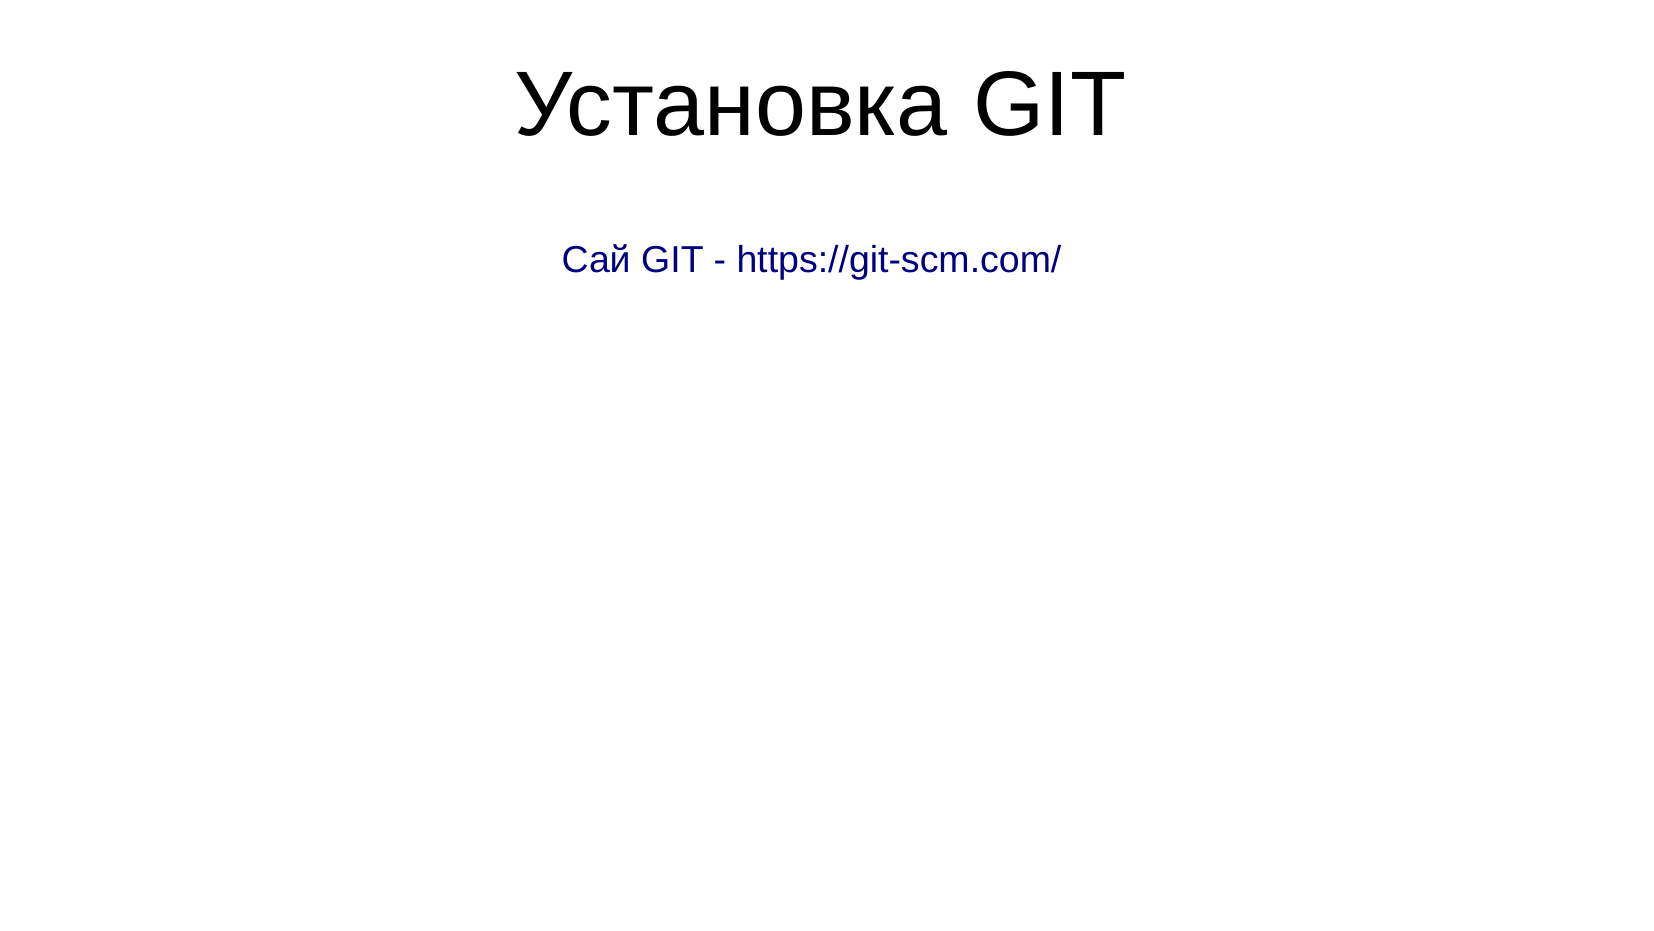

# Установка GIT
Сай GIT - https://git-scm.com/